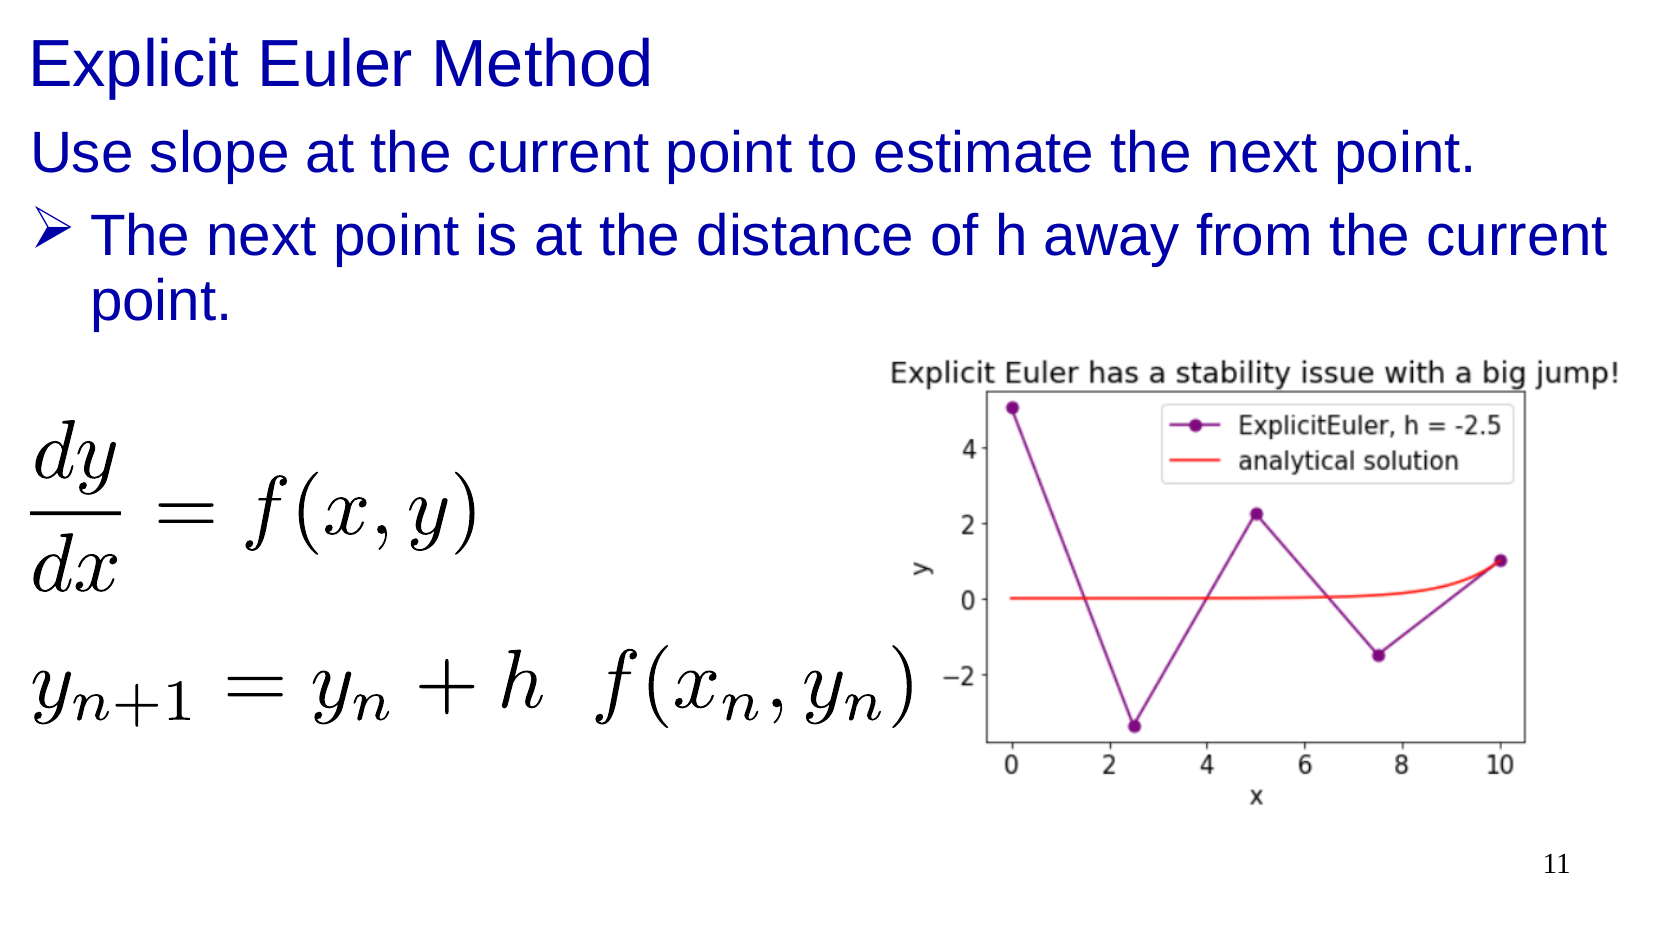

# Explicit Euler Method
Use slope at the current point to estimate the next point.
The next point is at the distance of h away from the current point.
11